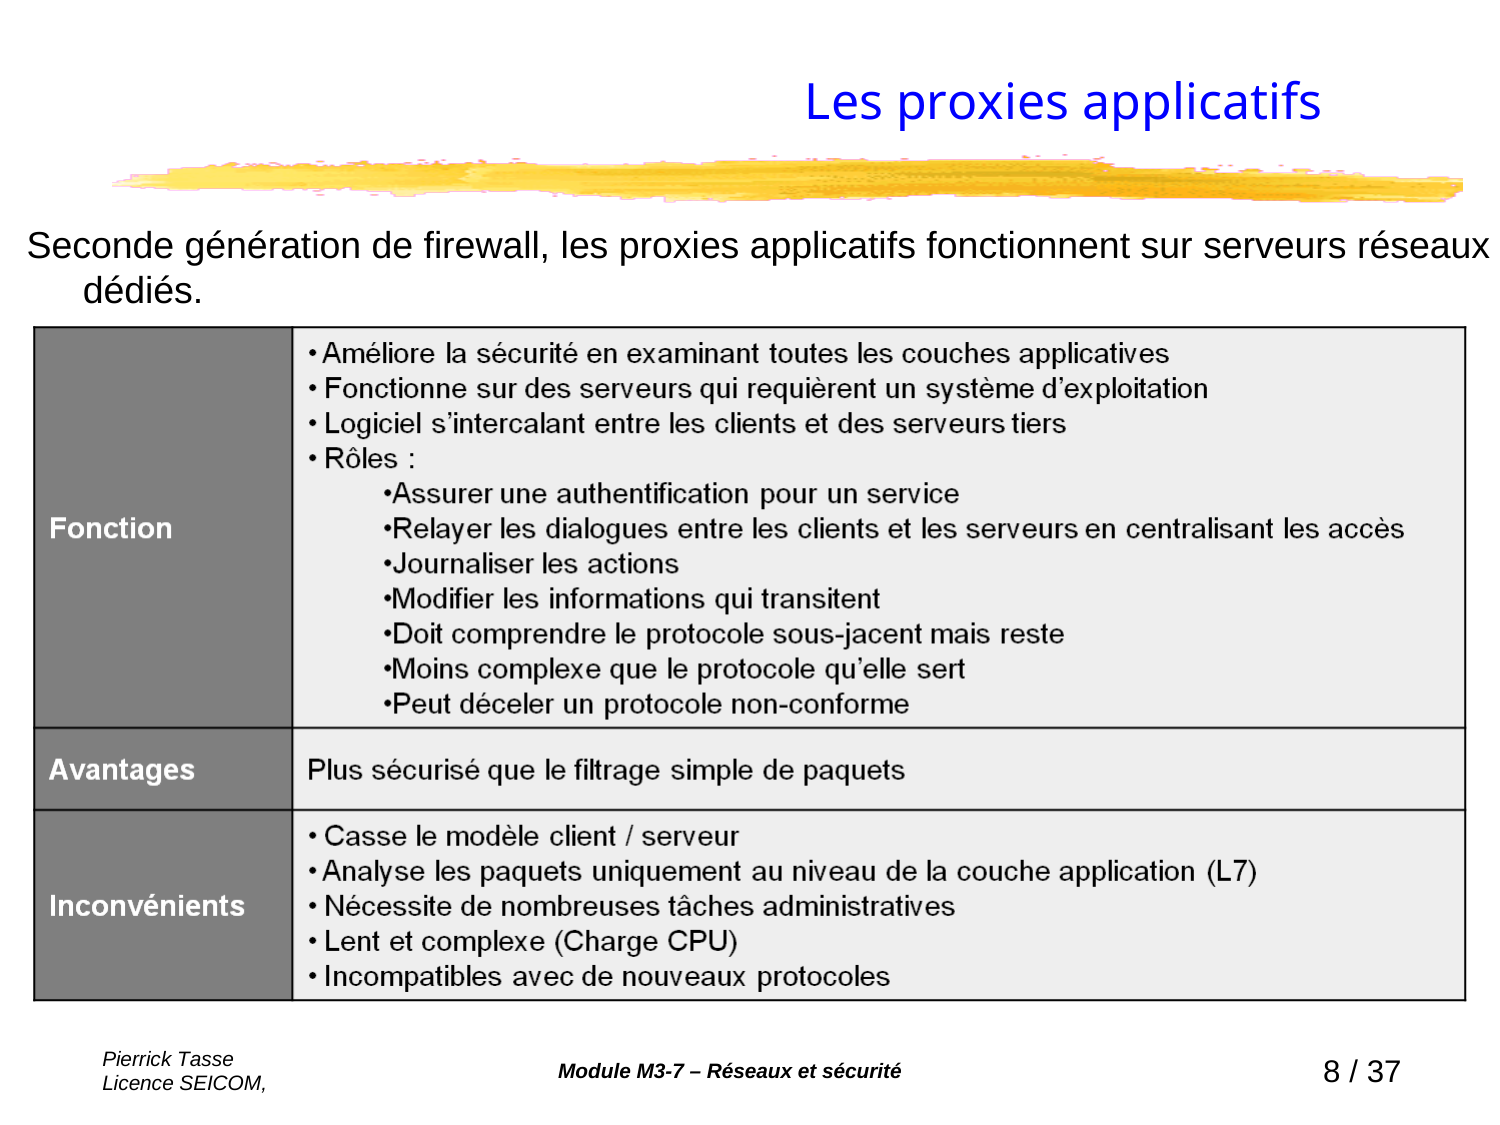

# Les proxies applicatifs
Seconde génération de firewall, les proxies applicatifs fonctionnent sur serveurs réseaux dédiés.
8